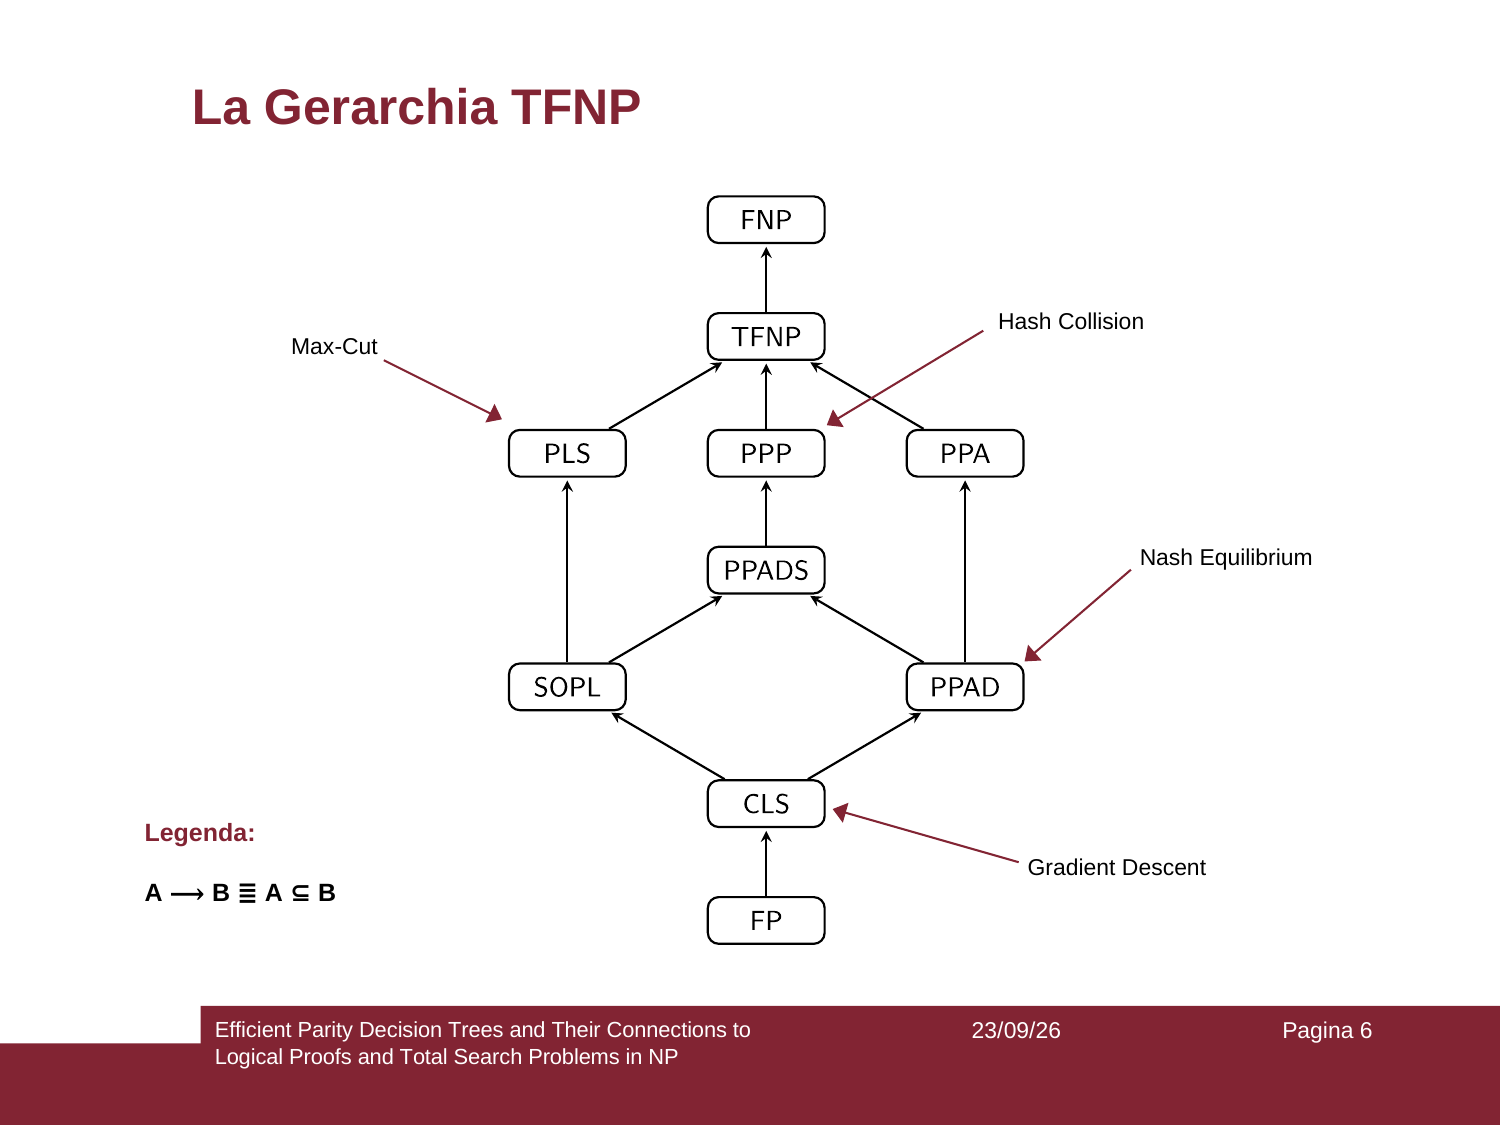

La Gerarchia TFNP
Hash Collision
Max-Cut
Nash Equilibrium
Legenda:
A ⟶ B ≣ A ⊆ B
Gradient Descent
Efficient Parity Decision Trees and Their Connections to Logical Proofs and Total Search Problems in NP
Pagina